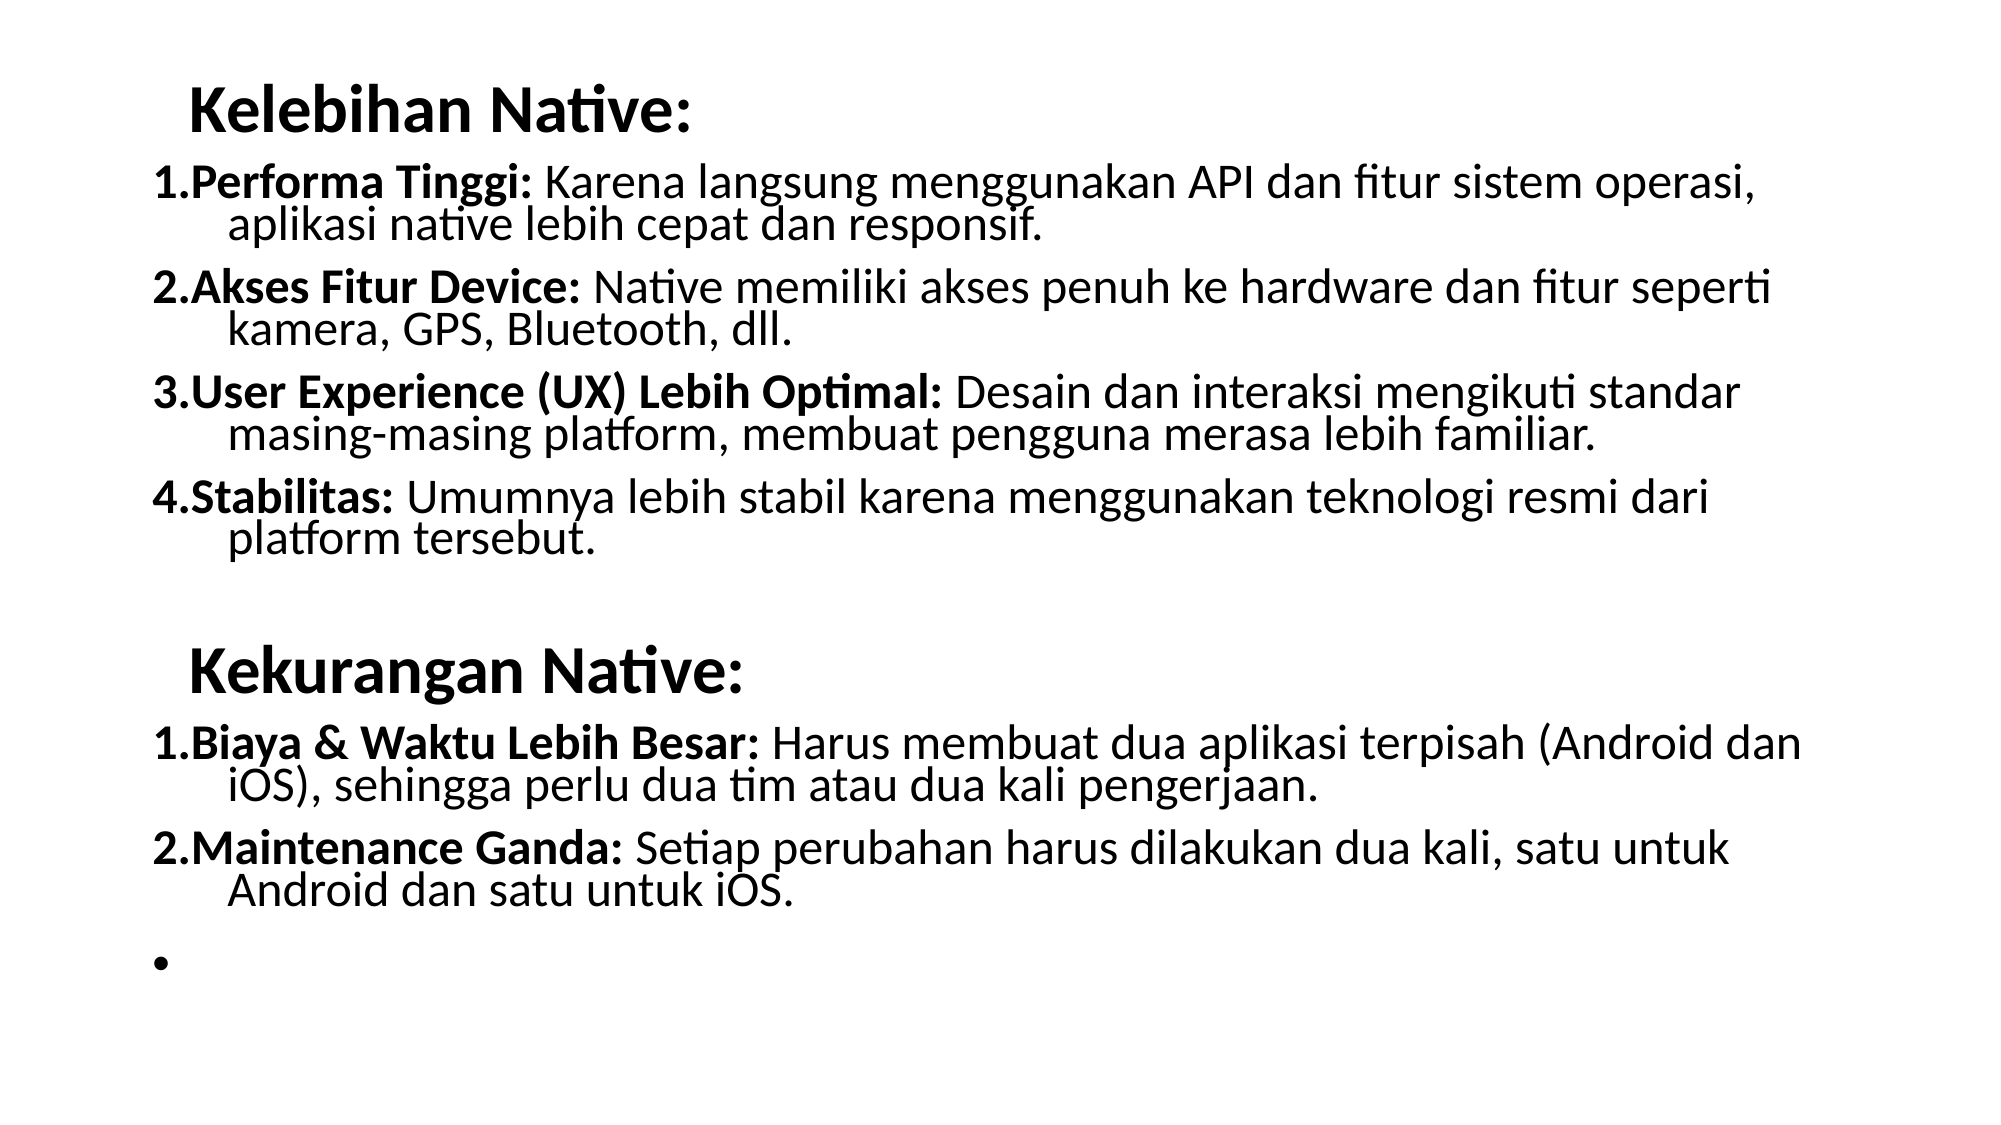

# Kelebihan Native:
Performa Tinggi: Karena langsung menggunakan API dan fitur sistem operasi, aplikasi native lebih cepat dan responsif.
Akses Fitur Device: Native memiliki akses penuh ke hardware dan fitur seperti kamera, GPS, Bluetooth, dll.
User Experience (UX) Lebih Optimal: Desain dan interaksi mengikuti standar masing-masing platform, membuat pengguna merasa lebih familiar.
Stabilitas: Umumnya lebih stabil karena menggunakan teknologi resmi dari platform tersebut.
Kekurangan Native:
Biaya & Waktu Lebih Besar: Harus membuat dua aplikasi terpisah (Android dan iOS), sehingga perlu dua tim atau dua kali pengerjaan.
Maintenance Ganda: Setiap perubahan harus dilakukan dua kali, satu untuk Android dan satu untuk iOS.